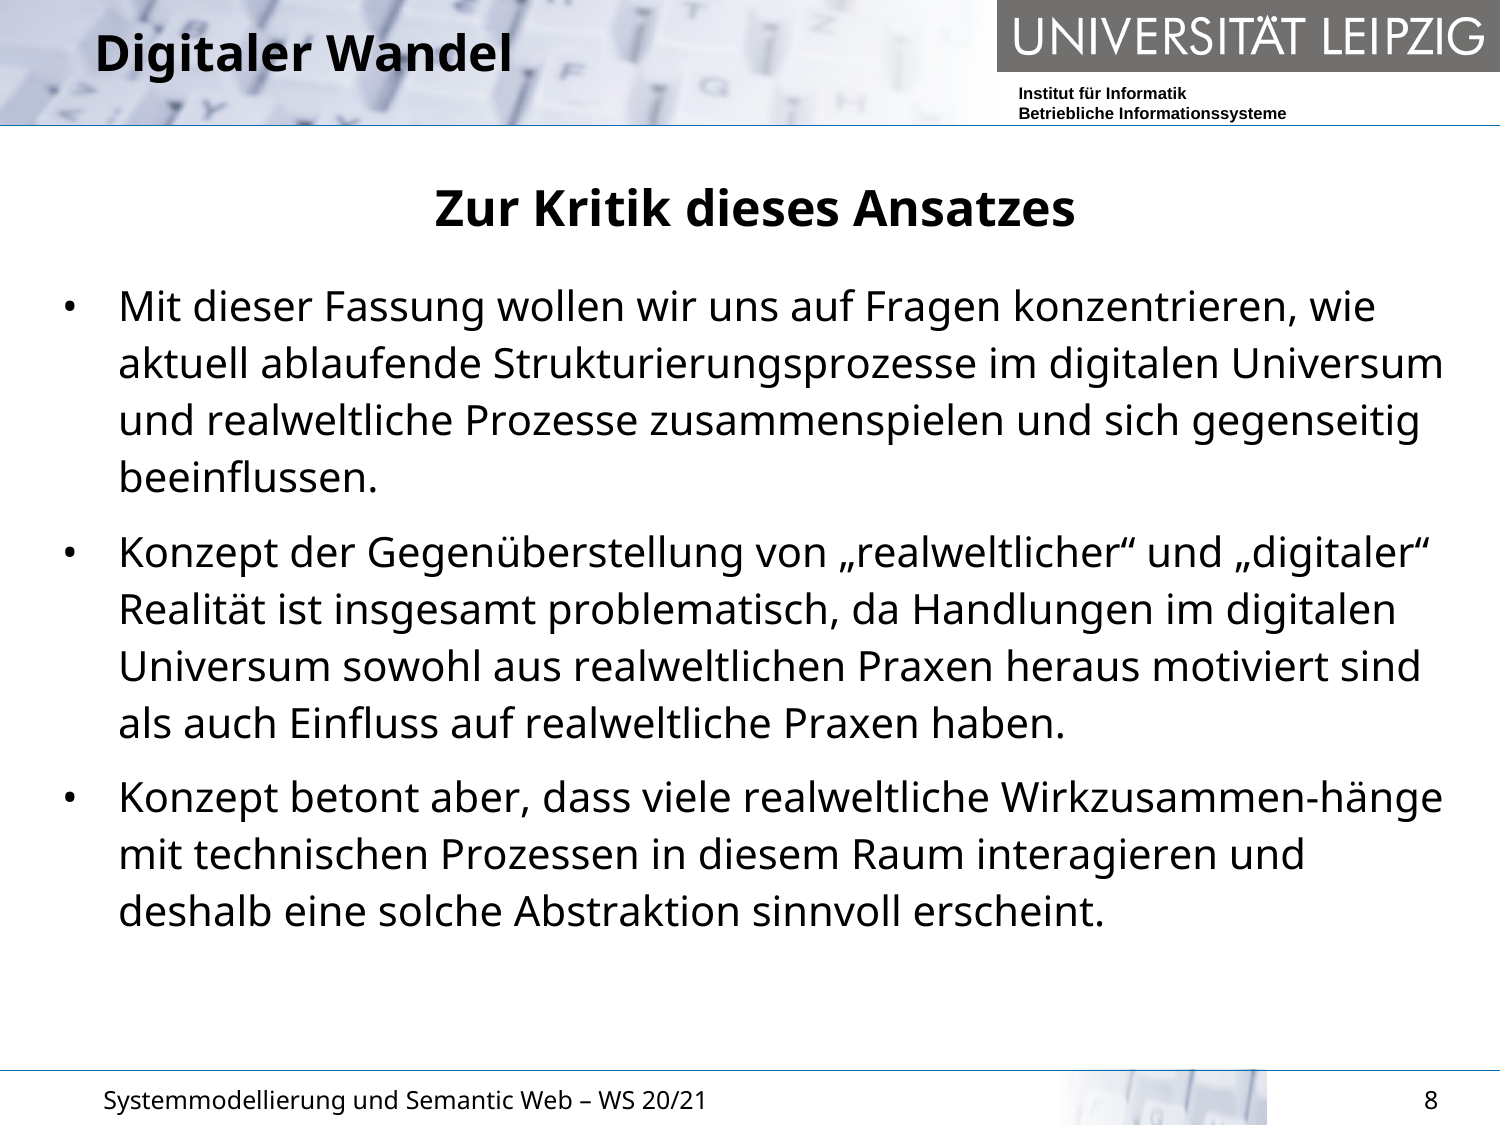

Digitaler Wandel
# Zur Kritik dieses Ansatzes
Mit dieser Fassung wollen wir uns auf Fragen konzentrieren, wie aktuell ablaufende Strukturierungsprozesse im digitalen Universum und realweltliche Prozesse zusammenspielen und sich gegenseitig beeinflussen.
Konzept der Gegenüberstellung von „realweltlicher“ und „digitaler“ Realität ist insgesamt problematisch, da Handlungen im digitalen Universum sowohl aus realweltlichen Praxen heraus motiviert sind als auch Einfluss auf realweltliche Praxen haben.
Konzept betont aber, dass viele realweltliche Wirkzusammen-hänge mit technischen Prozessen in diesem Raum interagieren und deshalb eine solche Abstraktion sinnvoll erscheint.
Systemmodellierung und Semantic Web – WS 20/21
8